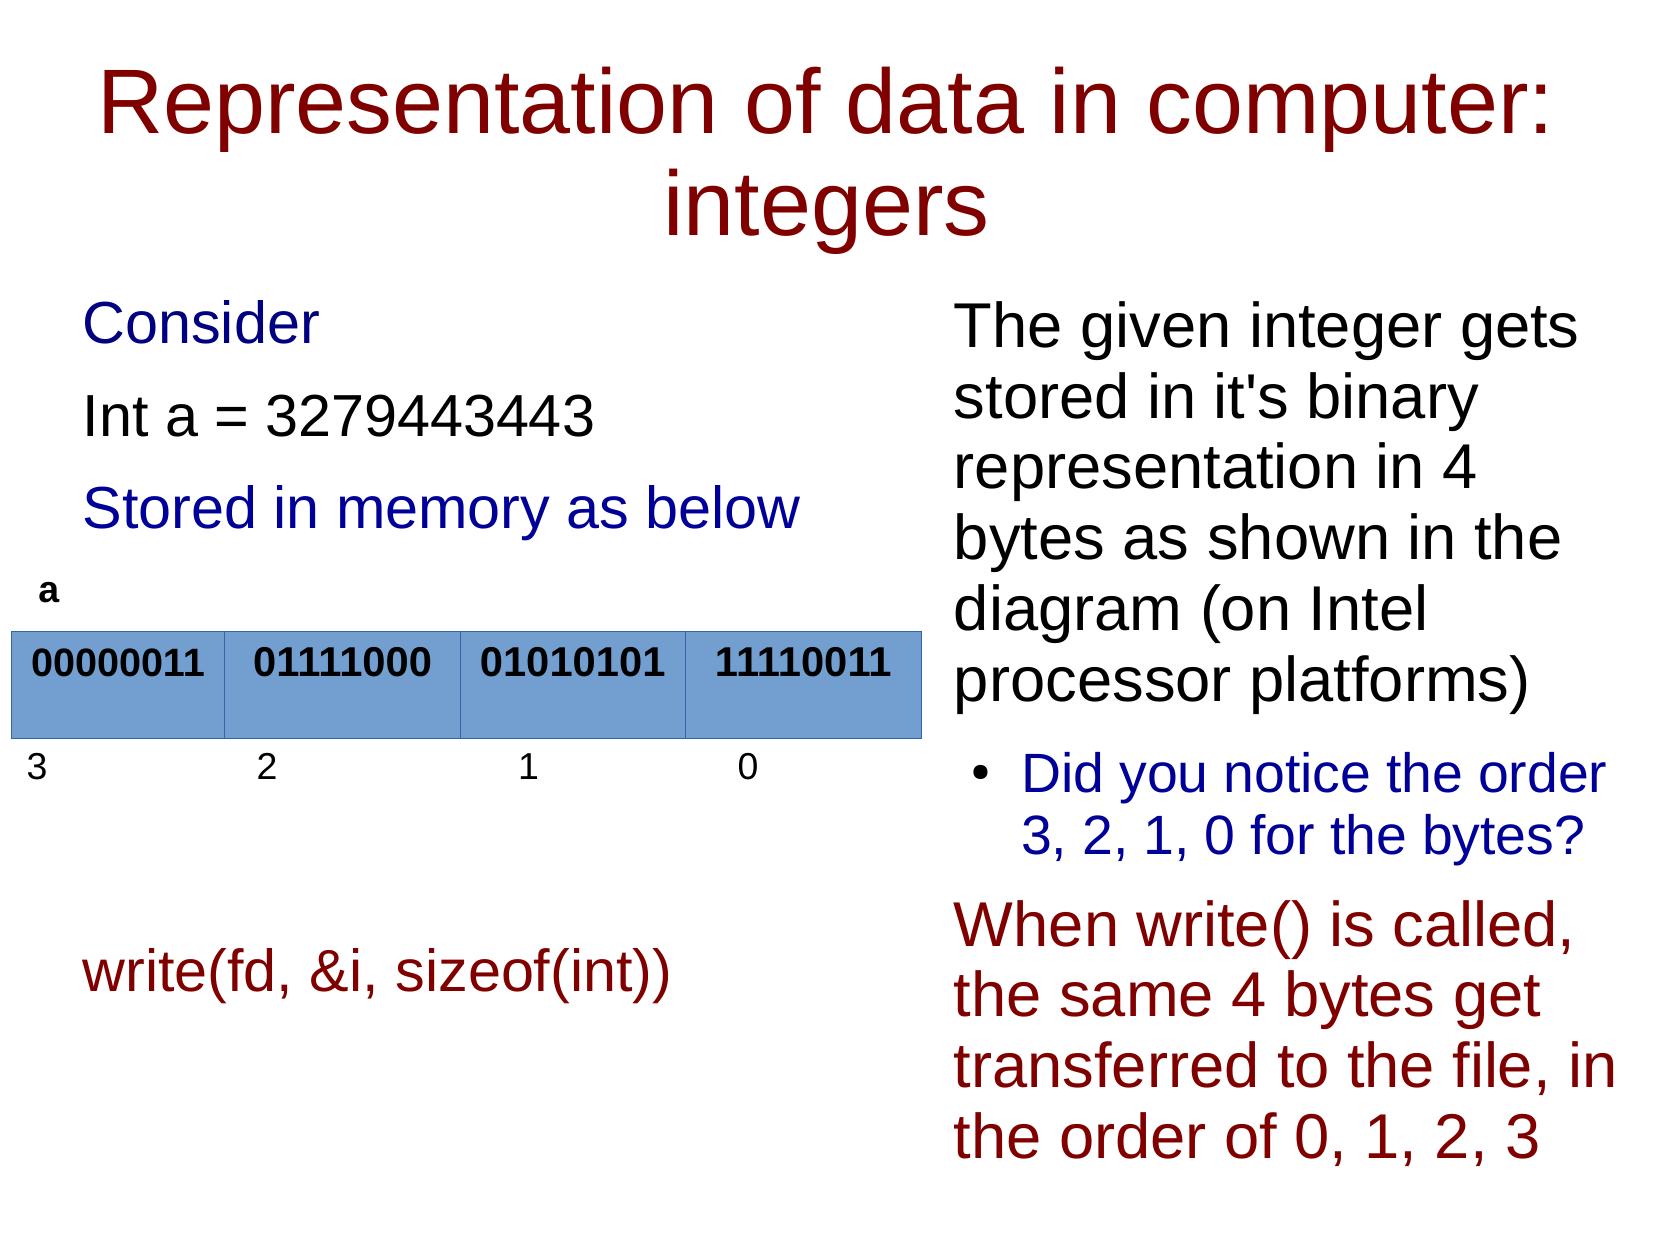

# Representation of data in computer: integers
Consider
Int a = 3279443443
Stored in memory as below
write(fd, &i, sizeof(int))
The given integer gets stored in it's binary representation in 4 bytes as shown in the diagram (on Intel processor platforms)
Did you notice the order 3, 2, 1, 0 for the bytes?
When write() is called, the same 4 bytes get transferred to the file, in the order of 0, 1, 2, 3
a
00000011
01111000
01010101
11110011
3 2 1 0